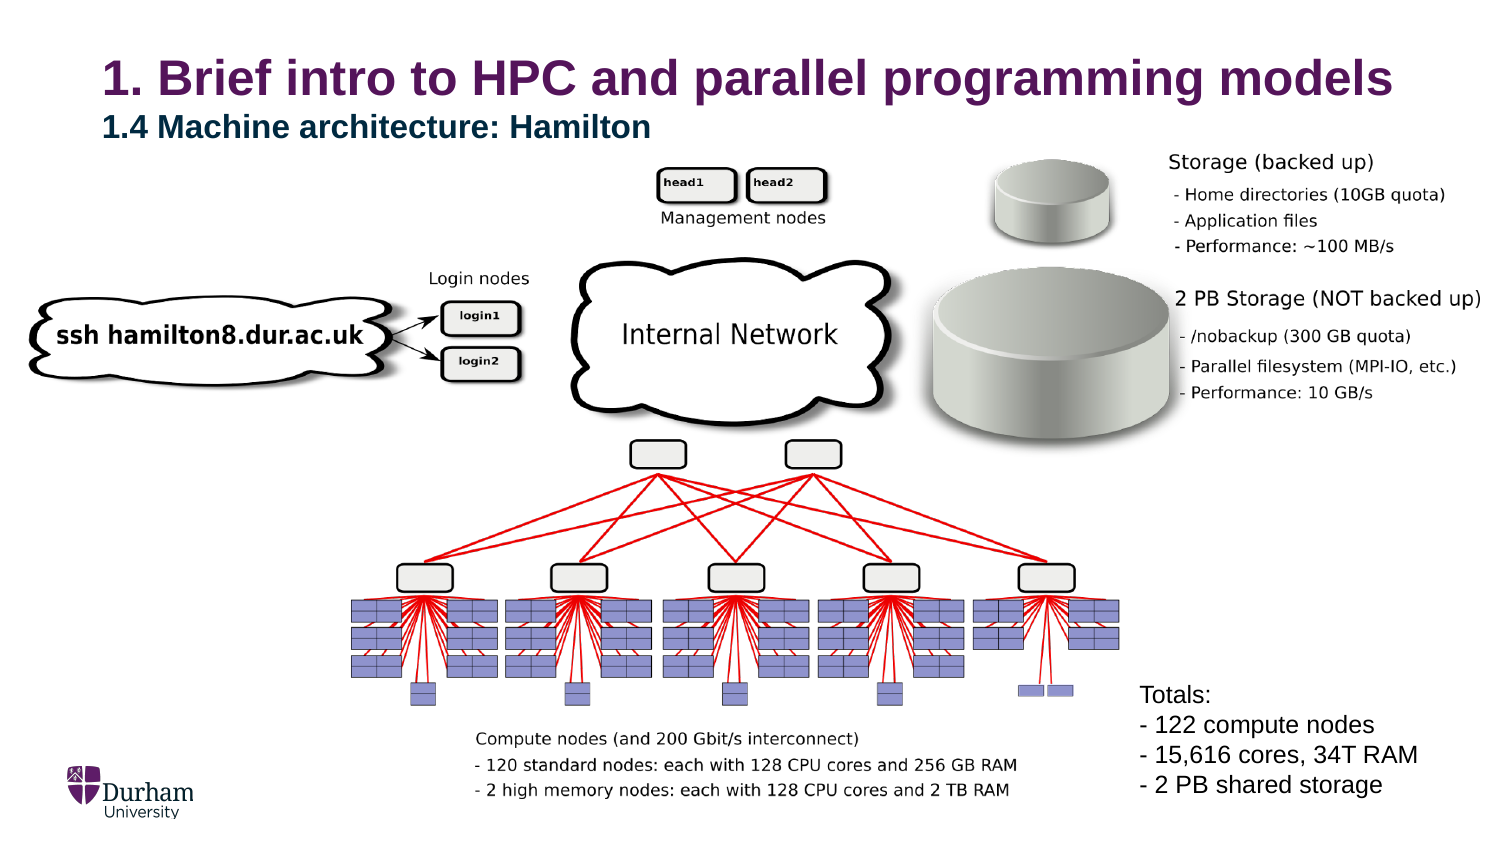

1. Brief intro to HPC and parallel programming models
1.4 Machine architecture: Hamilton
Totals:
- 122 compute nodes
- 15,616 cores, 34T RAM
- 2 PB shared storage